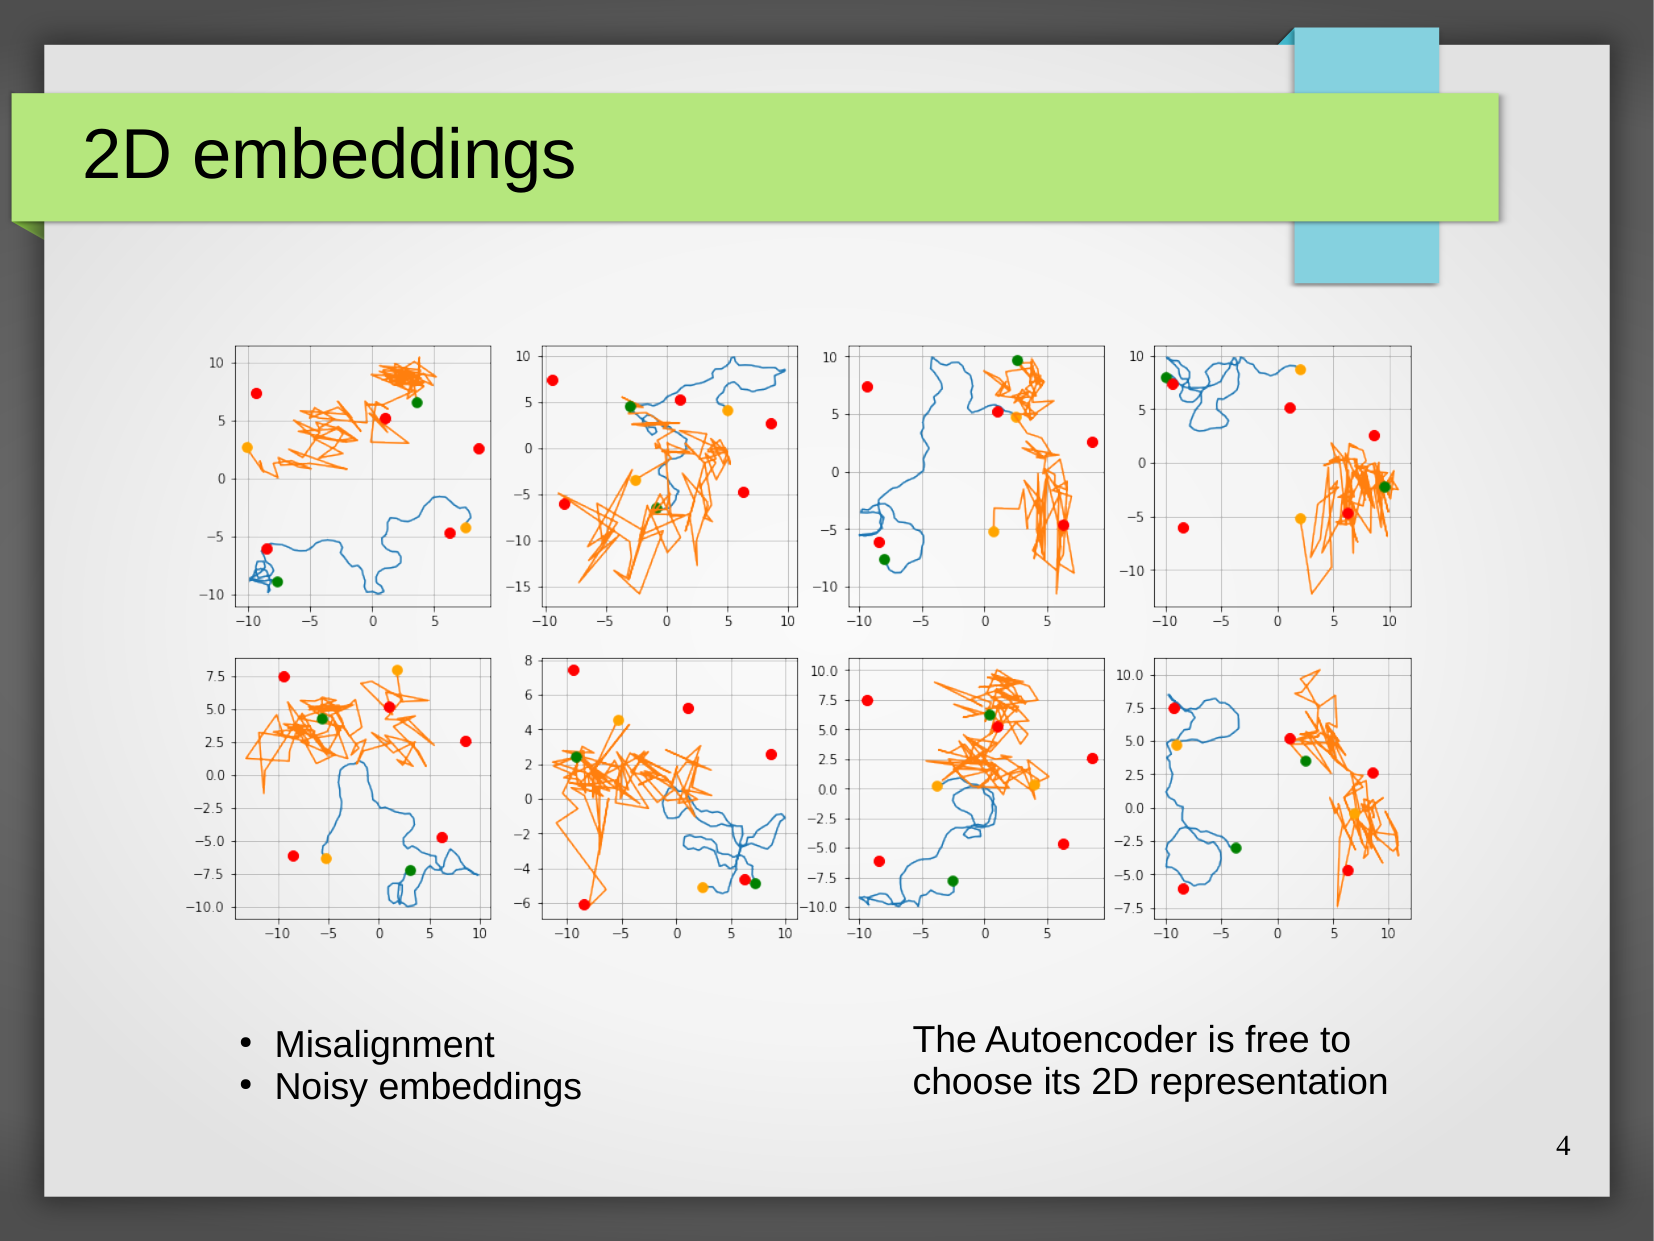

# 2D embeddings
The Autoencoder is free to choose its 2D representation
Misalignment
Noisy embeddings
4